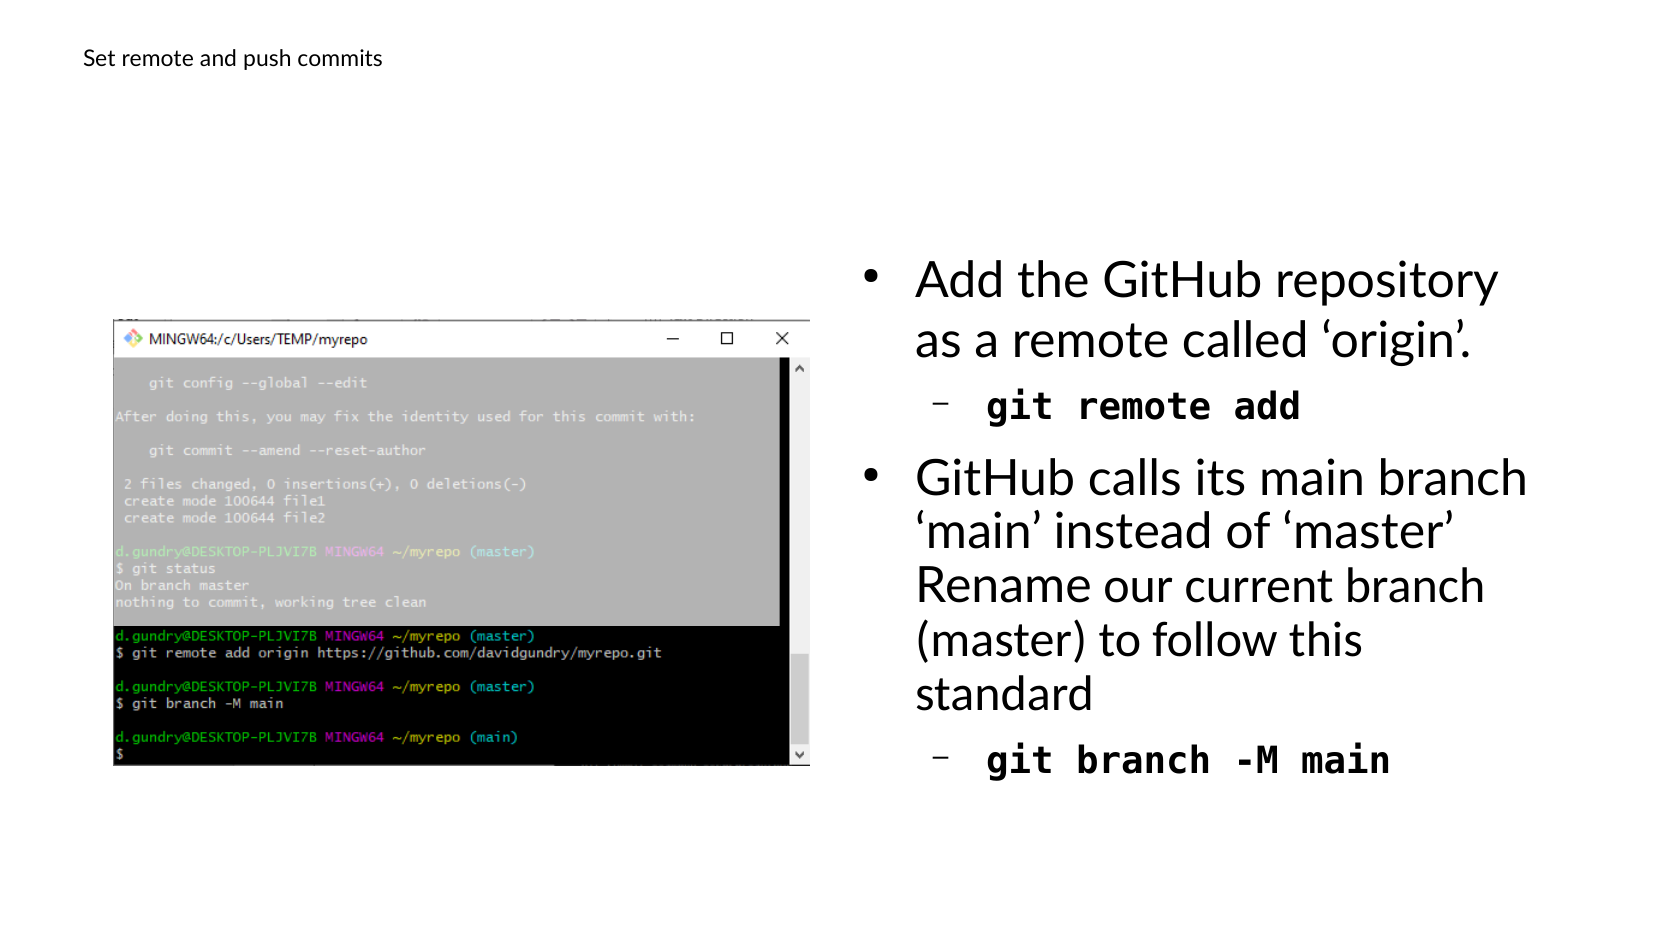

Set remote and push commits
# Add the GitHub repository as a remote called ‘origin’.
git remote add
GitHub calls its main branch ‘main’ instead of ‘master’ Rename our current branch (master) to follow this standard
git branch -M main